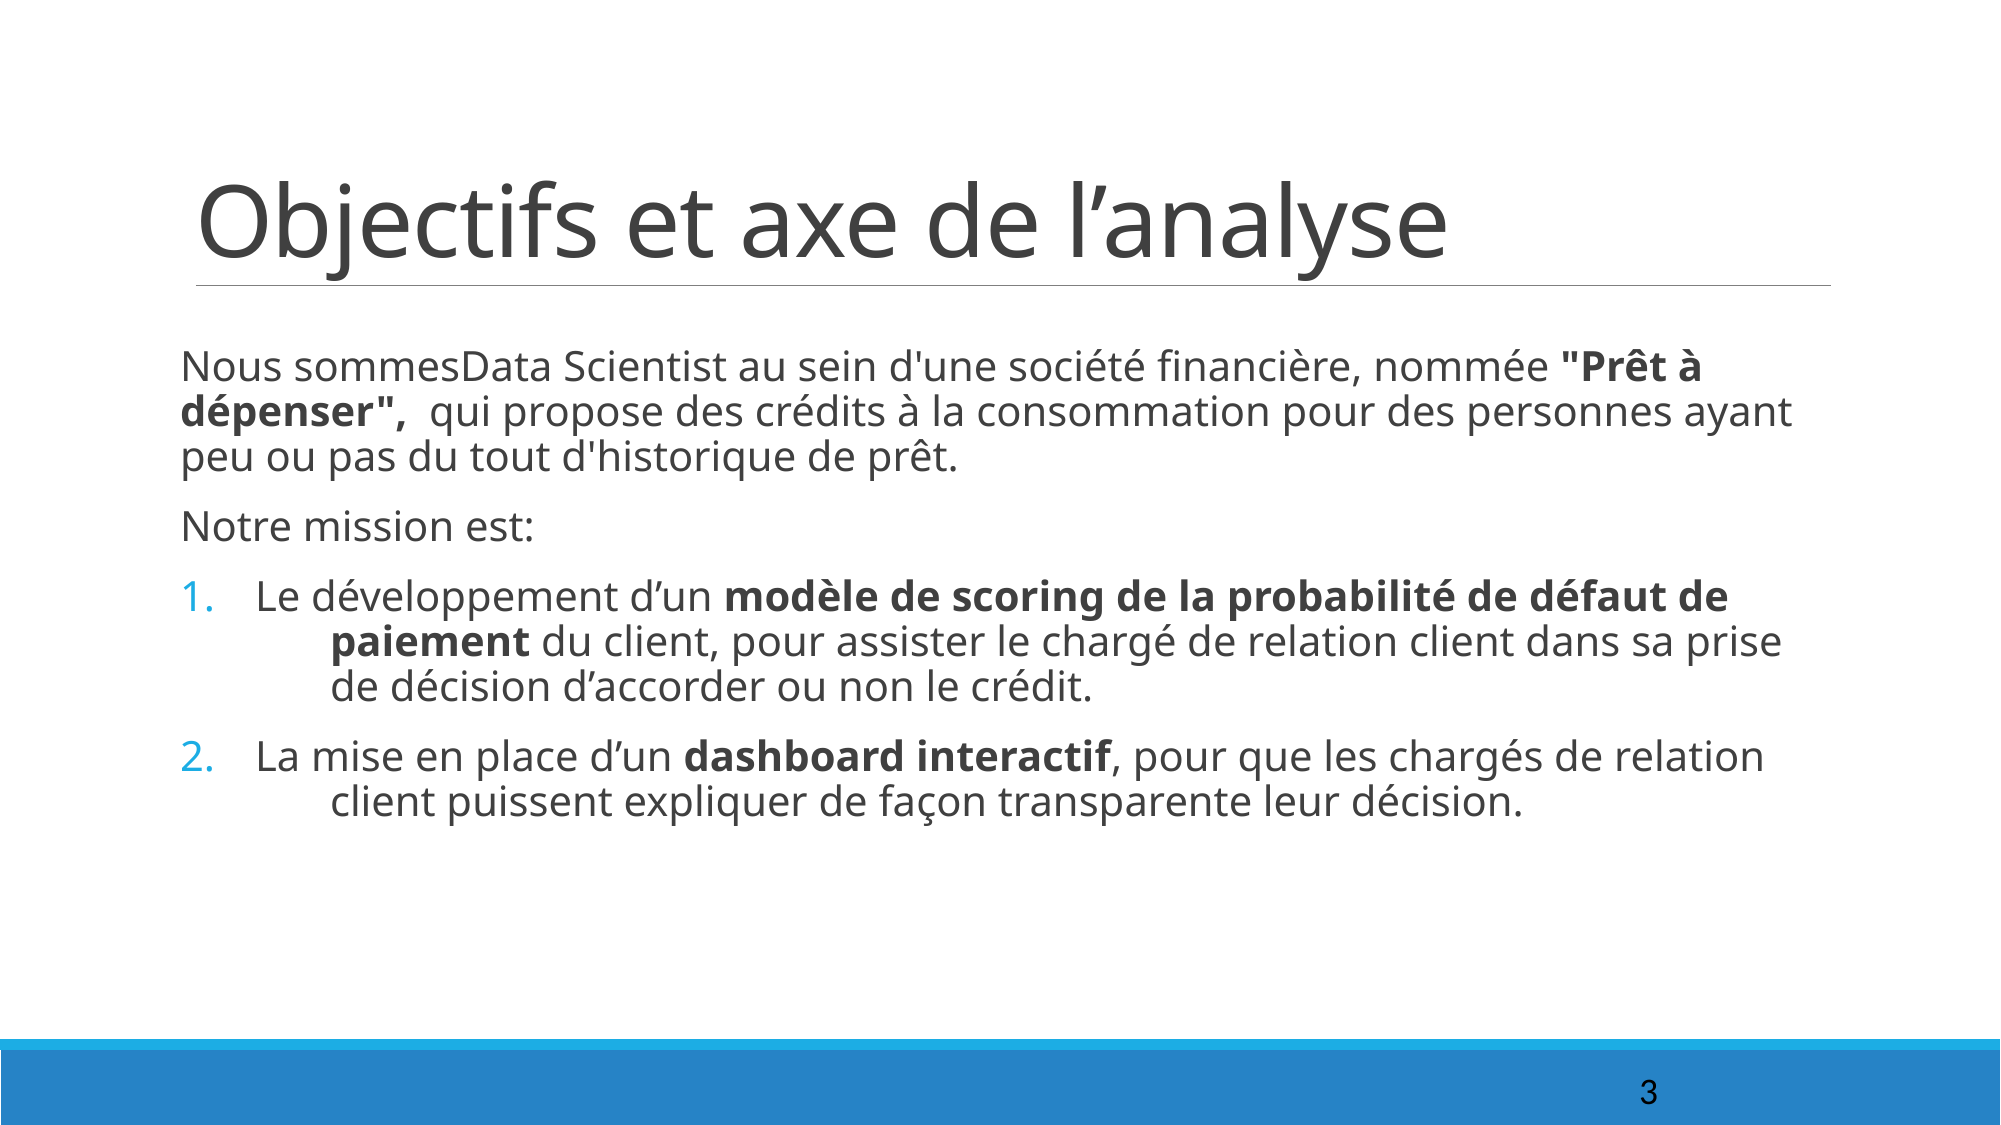

# Objectifs et axe de l’analyse
Nous sommesData Scientist au sein d'une société financière, nommée "Prêt à dépenser",  qui propose des crédits à la consommation pour des personnes ayant peu ou pas du tout d'historique de prêt.
Notre mission est:
Le développement d’un modèle de scoring de la probabilité de défaut de paiement du client, pour assister le chargé de relation client dans sa prise de décision d’accorder ou non le crédit.
La mise en place d’un dashboard interactif, pour que les chargés de relation client puissent expliquer de façon transparente leur décision.